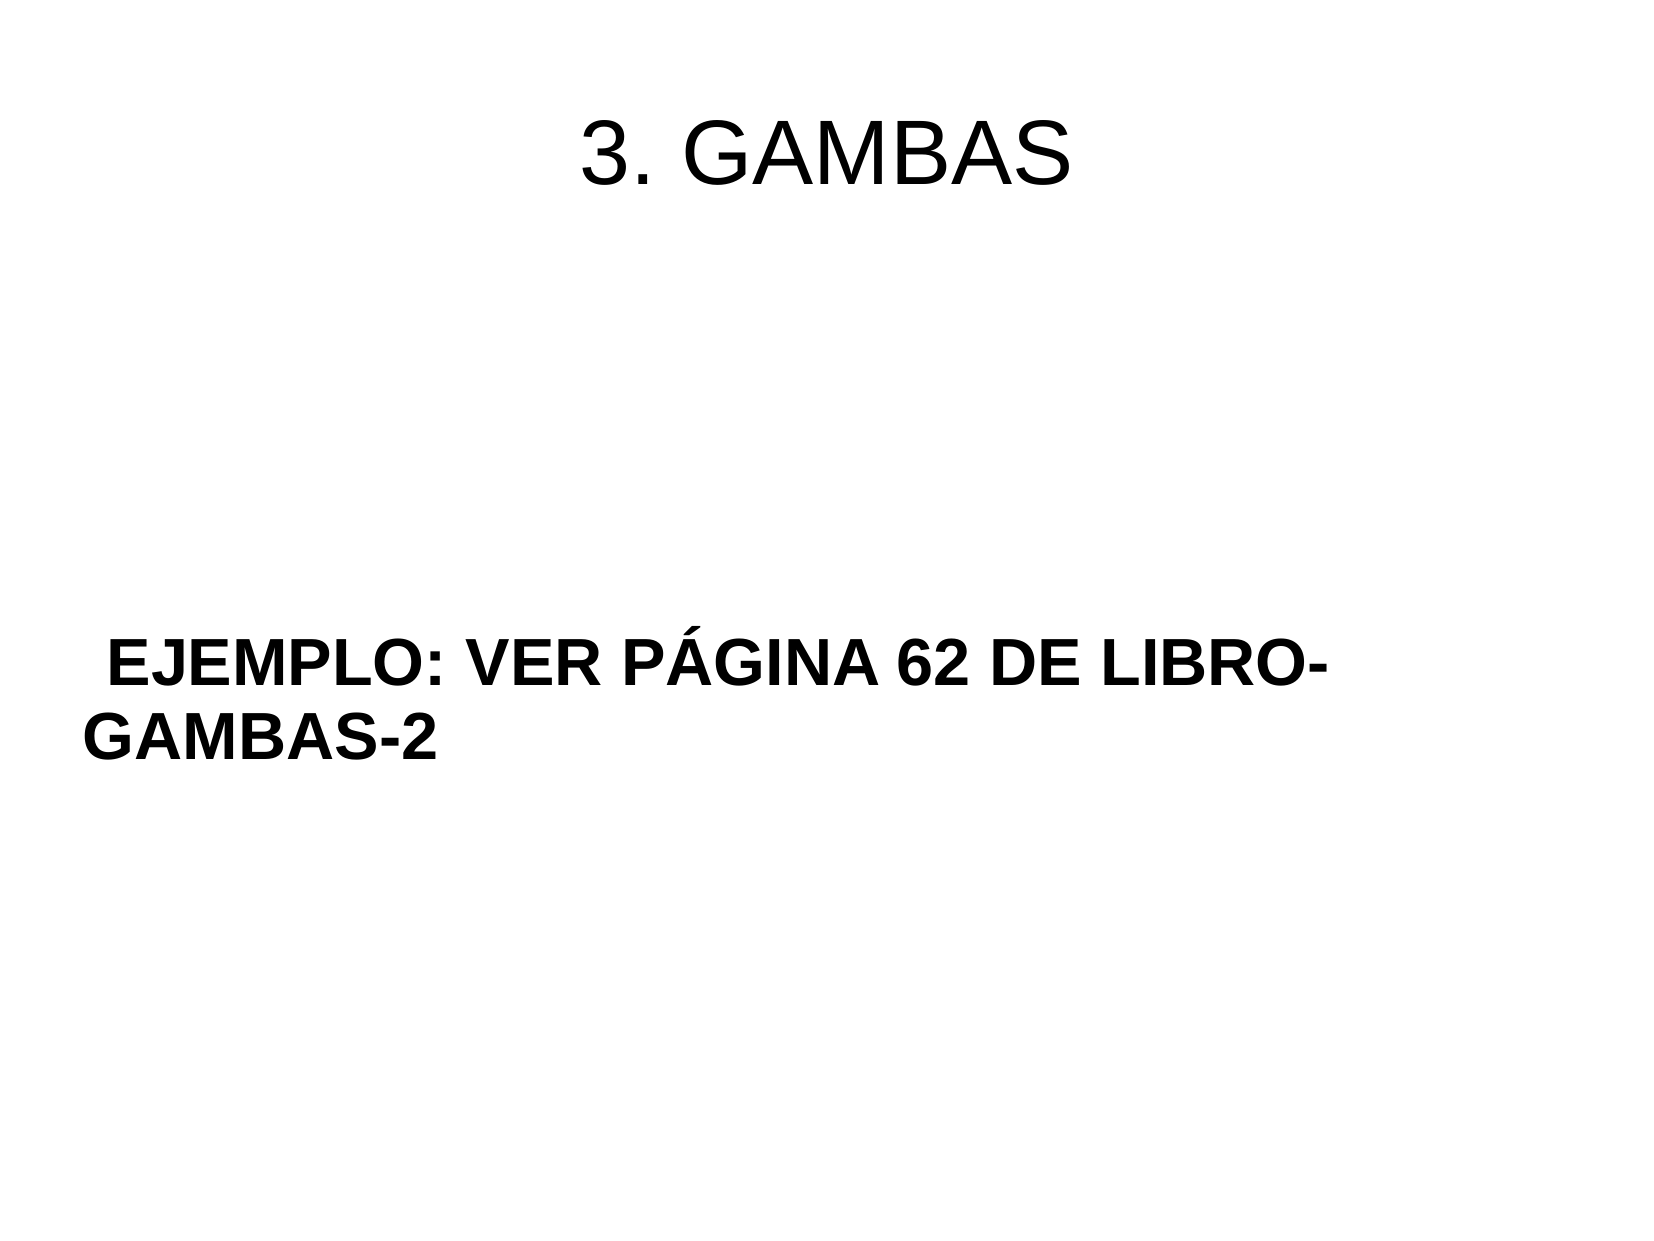

# 3. GAMBAS
EJEMPLO: VER PÁGINA 62 DE LIBRO-GAMBAS-2